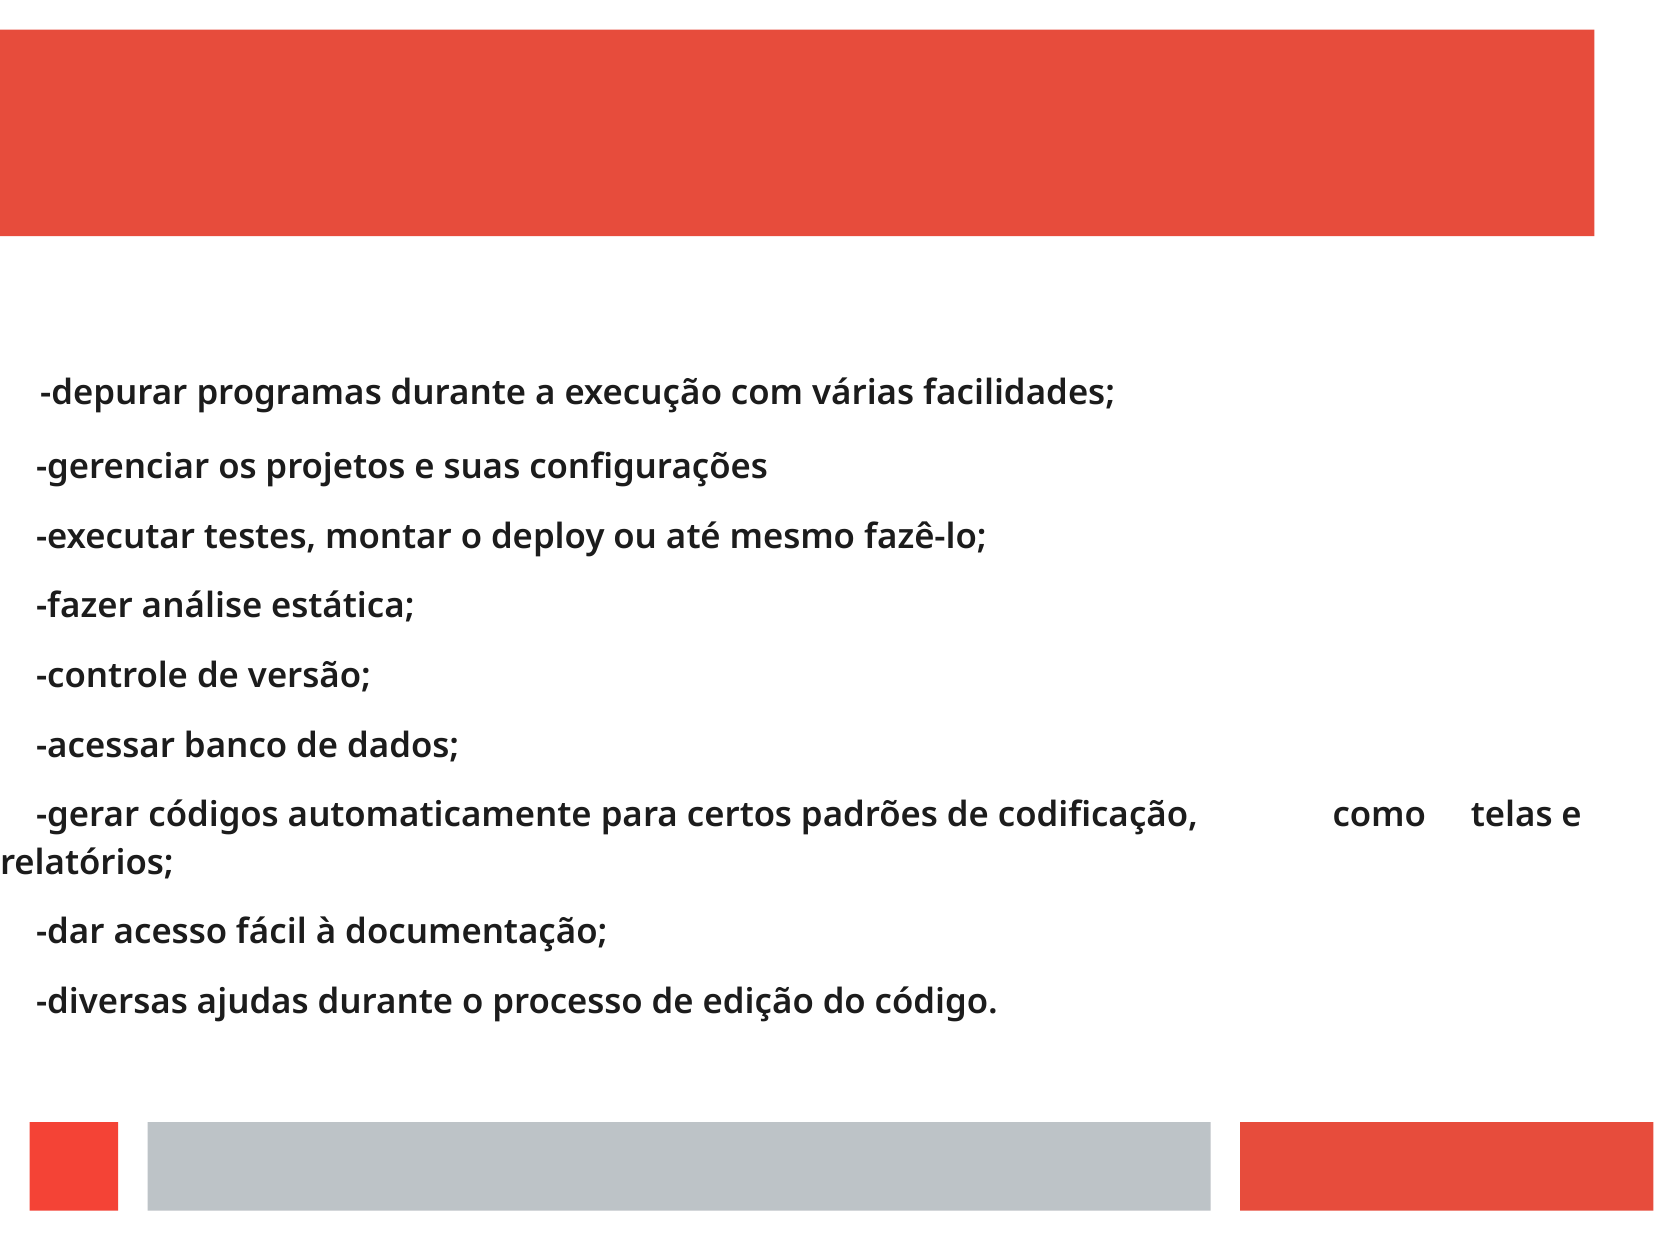

# -depurar programas durante a execução com várias facilidades;
 -gerenciar os projetos e suas configurações
 -executar testes, montar o deploy ou até mesmo fazê-lo;
 -fazer análise estática;
 -controle de versão;
 -acessar banco de dados;
 -gerar códigos automaticamente para certos padrões de codificação, como telas e relatórios;
 -dar acesso fácil à documentação;
 -diversas ajudas durante o processo de edição do código.